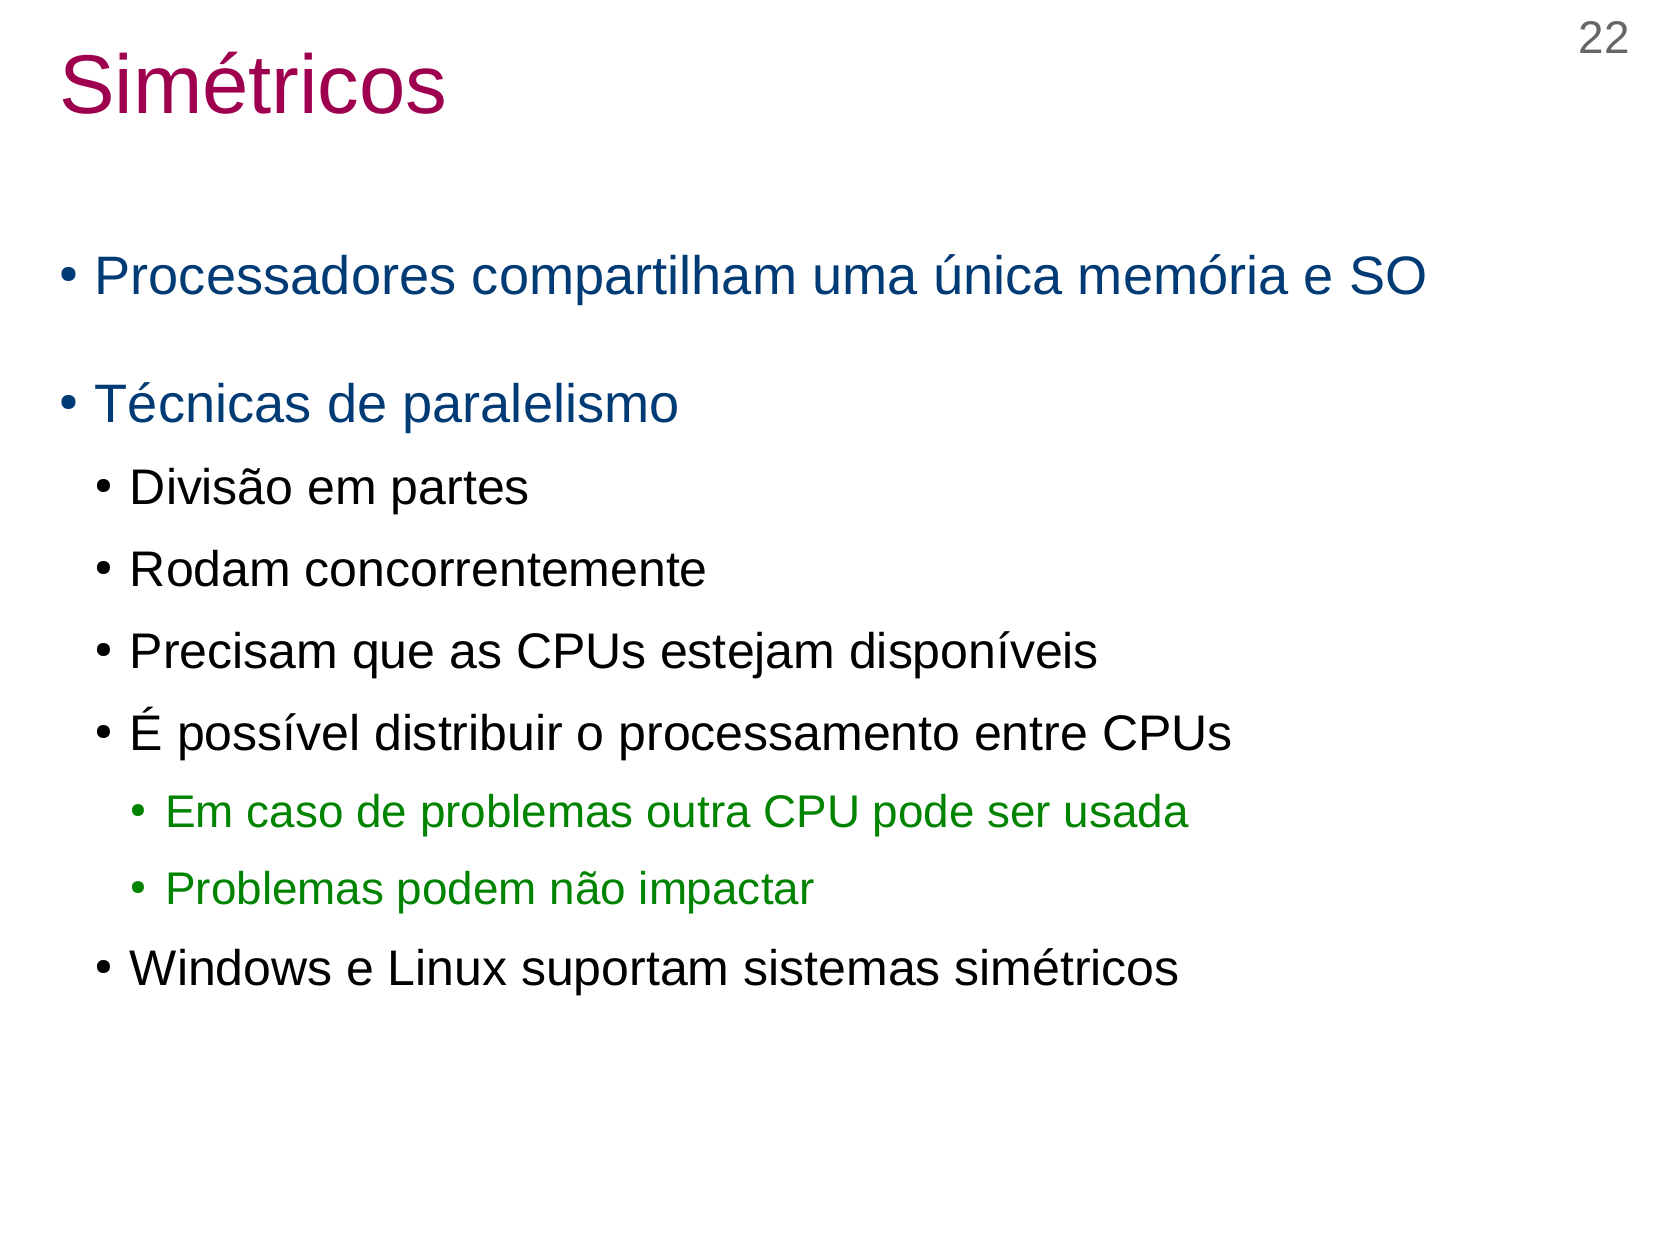

22
# Simétricos
Processadores compartilham uma única memória e SO
Técnicas de paralelismo
Divisão em partes
Rodam concorrentemente
Precisam que as CPUs estejam disponíveis
É possível distribuir o processamento entre CPUs
Em caso de problemas outra CPU pode ser usada
Problemas podem não impactar
Windows e Linux suportam sistemas simétricos